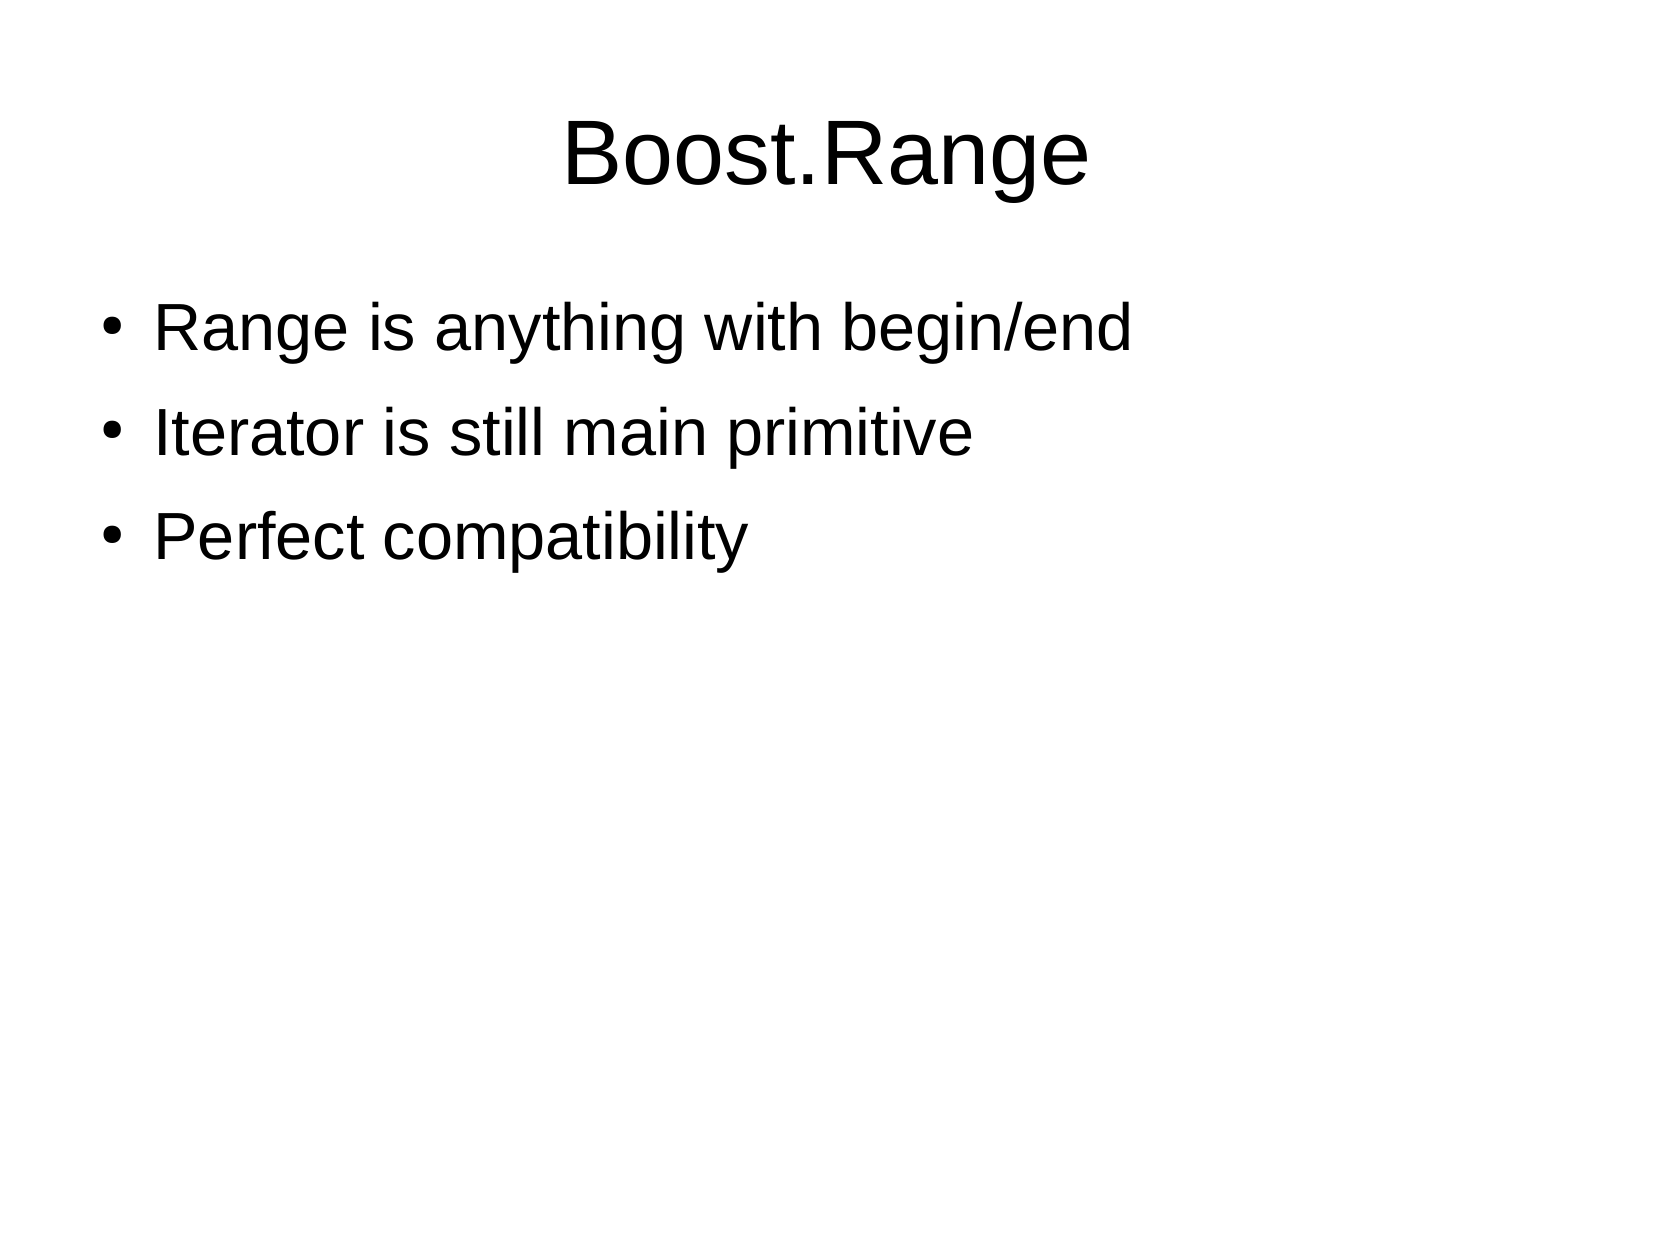

# Boost.Range
Range is anything with begin/end
Iterator is still main primitive
Perfect compatibility